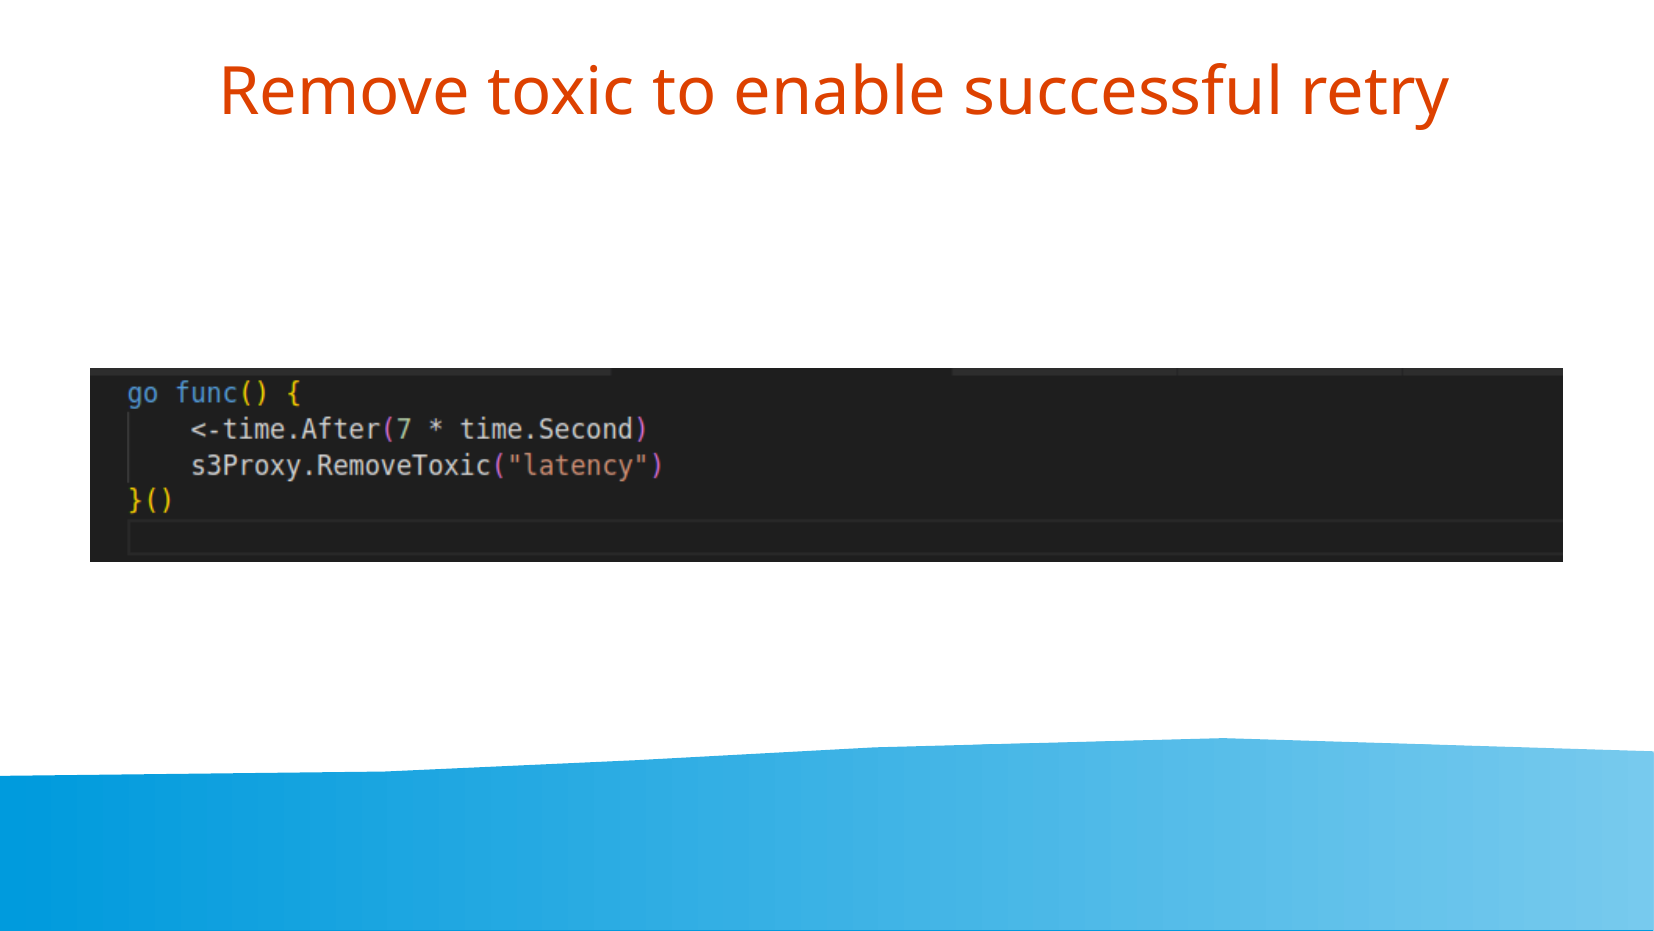

# Remove toxic to enable successful retry